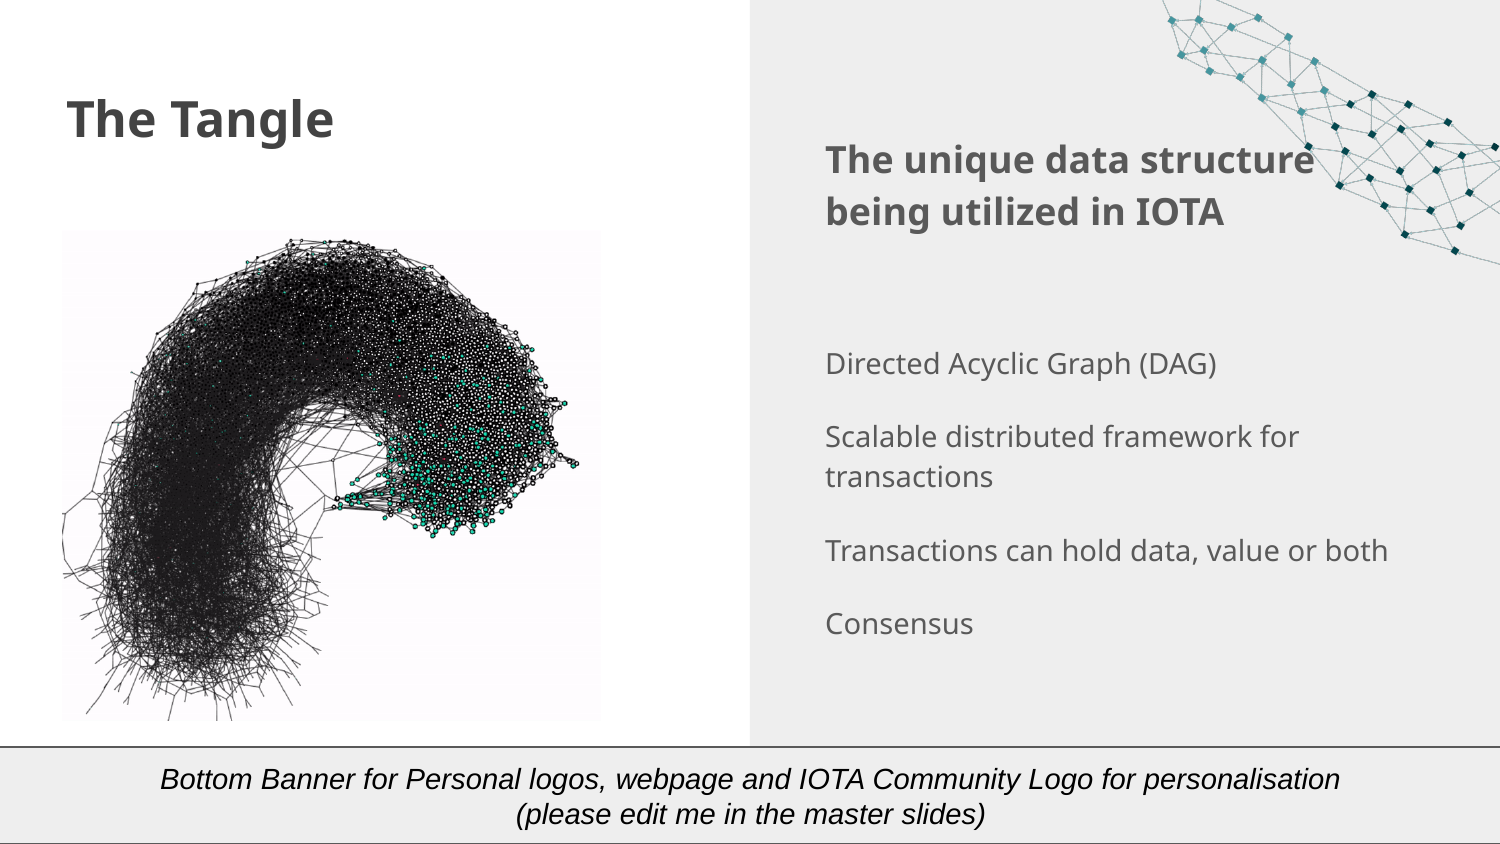

# The Tangle
The unique data structure being utilized in IOTA
Directed Acyclic Graph (DAG)
Scalable distributed framework for transactions
Transactions can hold data, value or both
Consensus